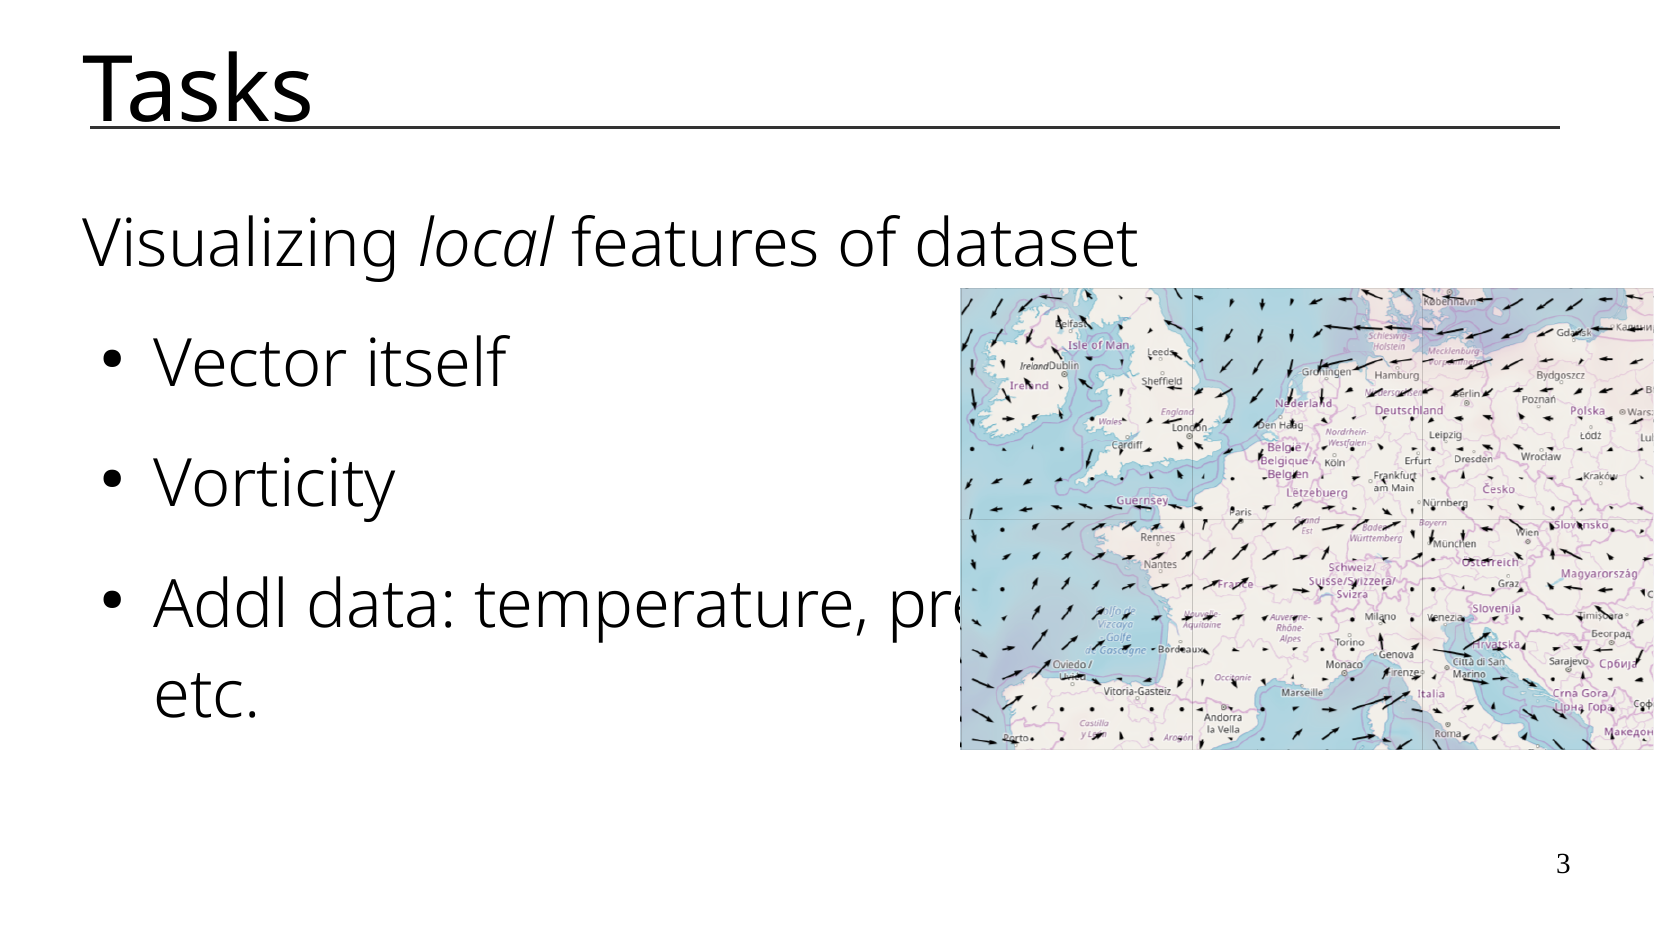

# Tasks
Visualizing local features of dataset
Vector itself
Vorticity
Addl data: temperature, pressure, etc.
3